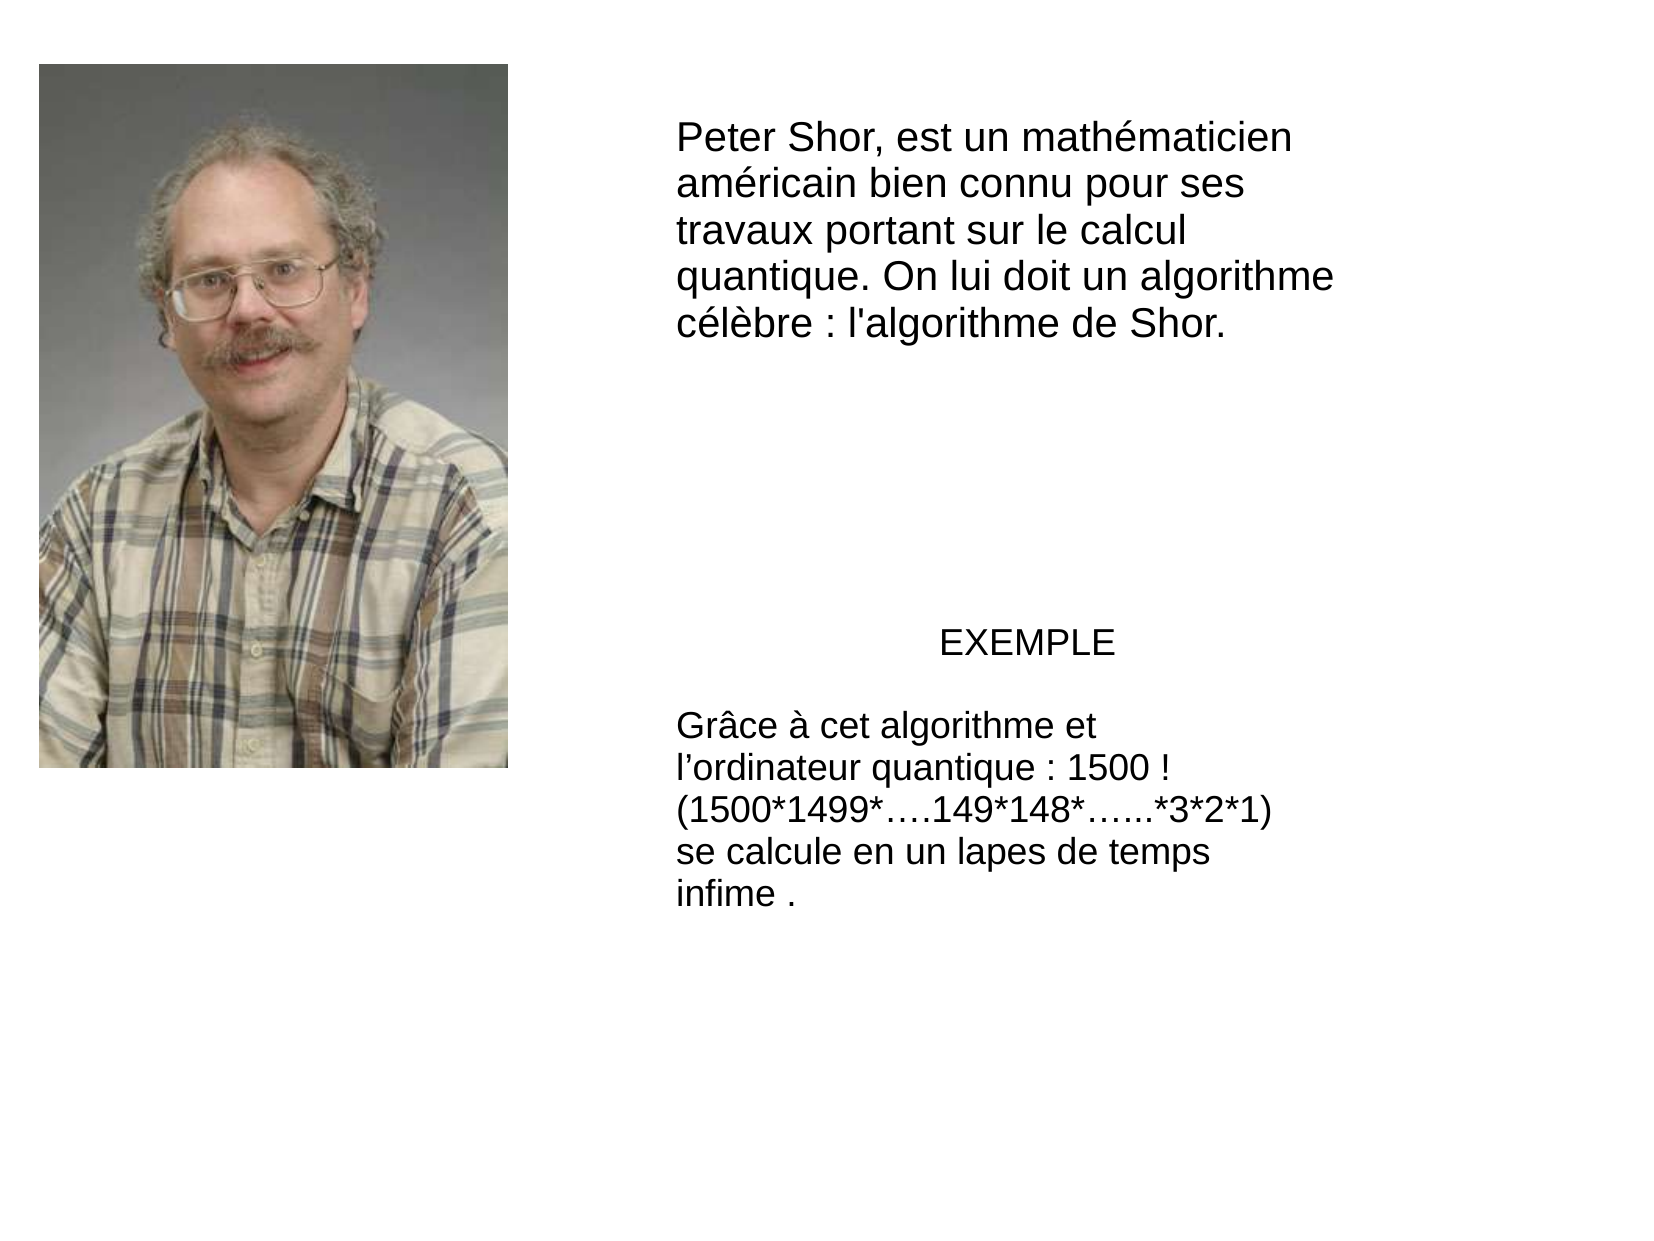

Peter Shor, est un mathématicien américain bien connu pour ses travaux portant sur le calcul quantique. On lui doit un algorithme célèbre : l'algorithme de Shor.
EXEMPLE
Grâce à cet algorithme et l’ordinateur quantique : 1500 ! (1500*1499*….149*148*…...*3*2*1) se calcule en un lapes de temps infime .